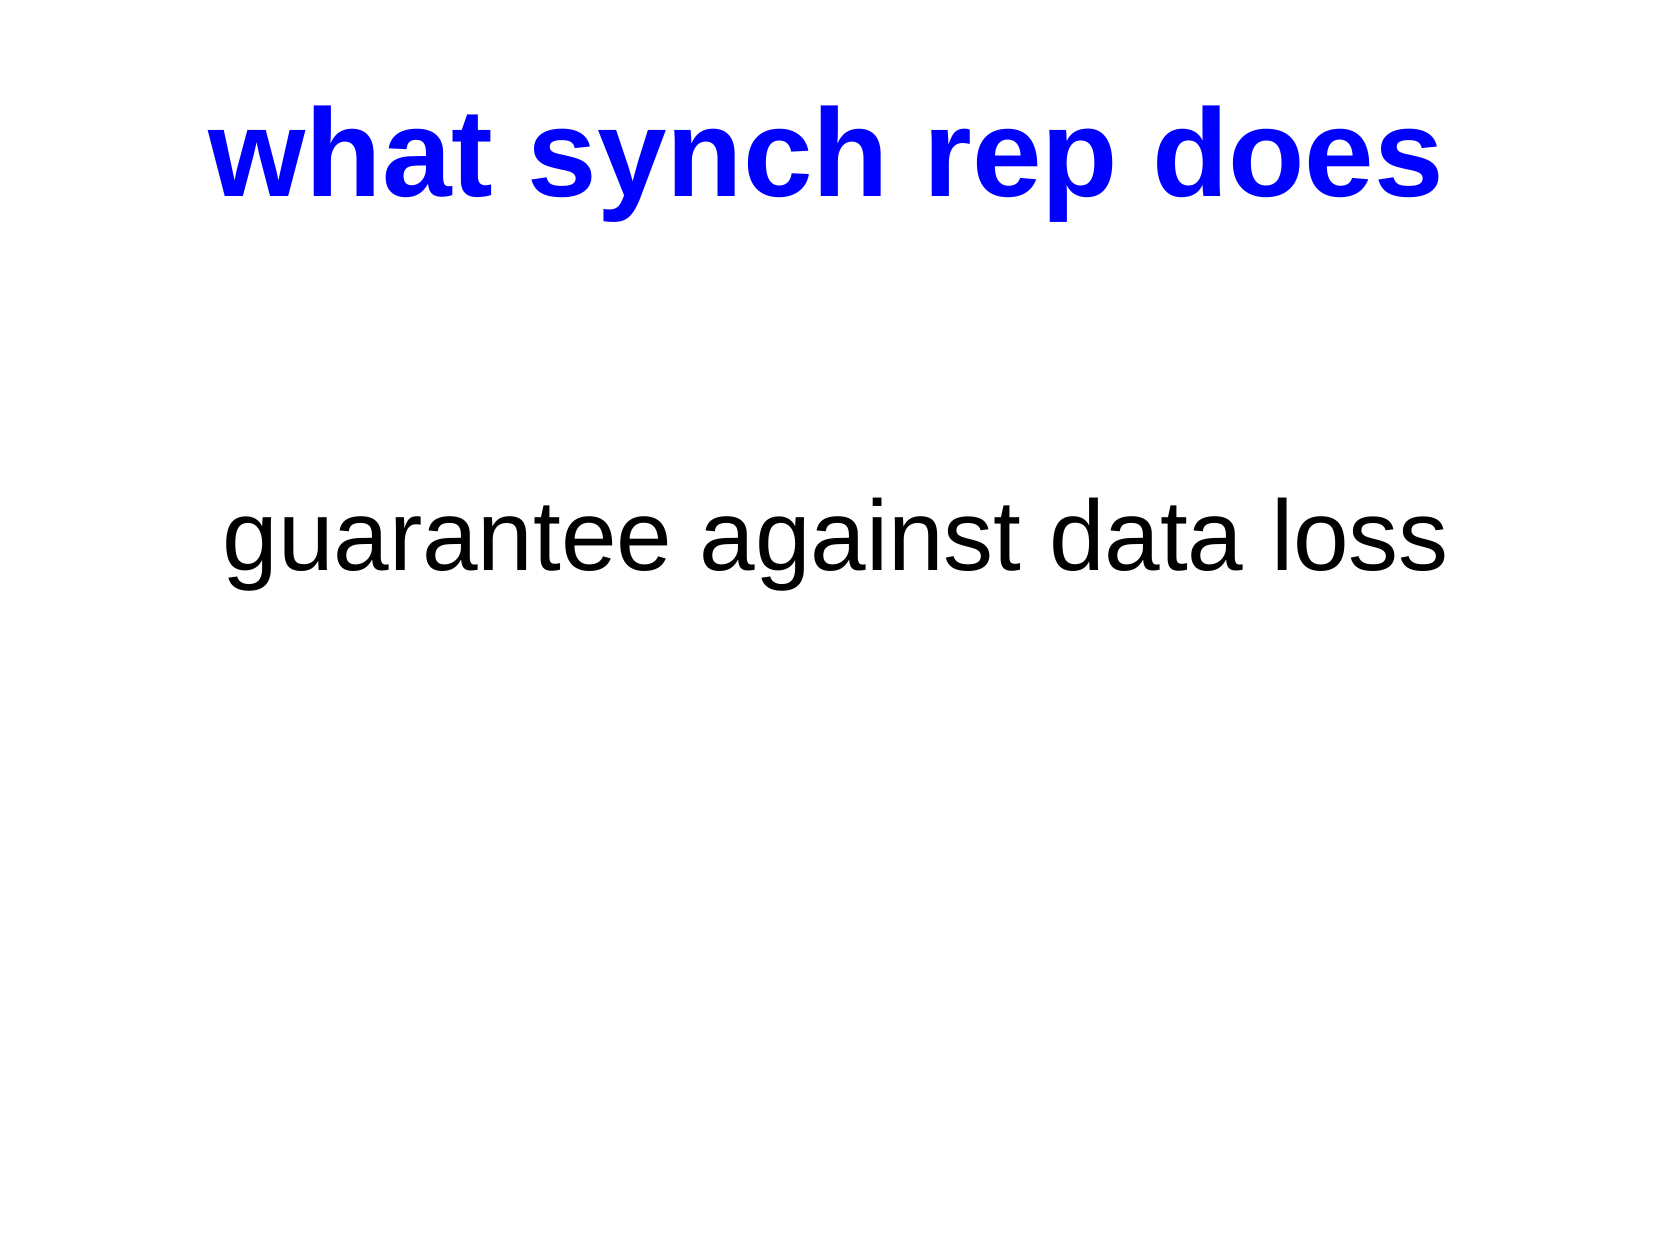

# what synch rep does
guarantee against data loss